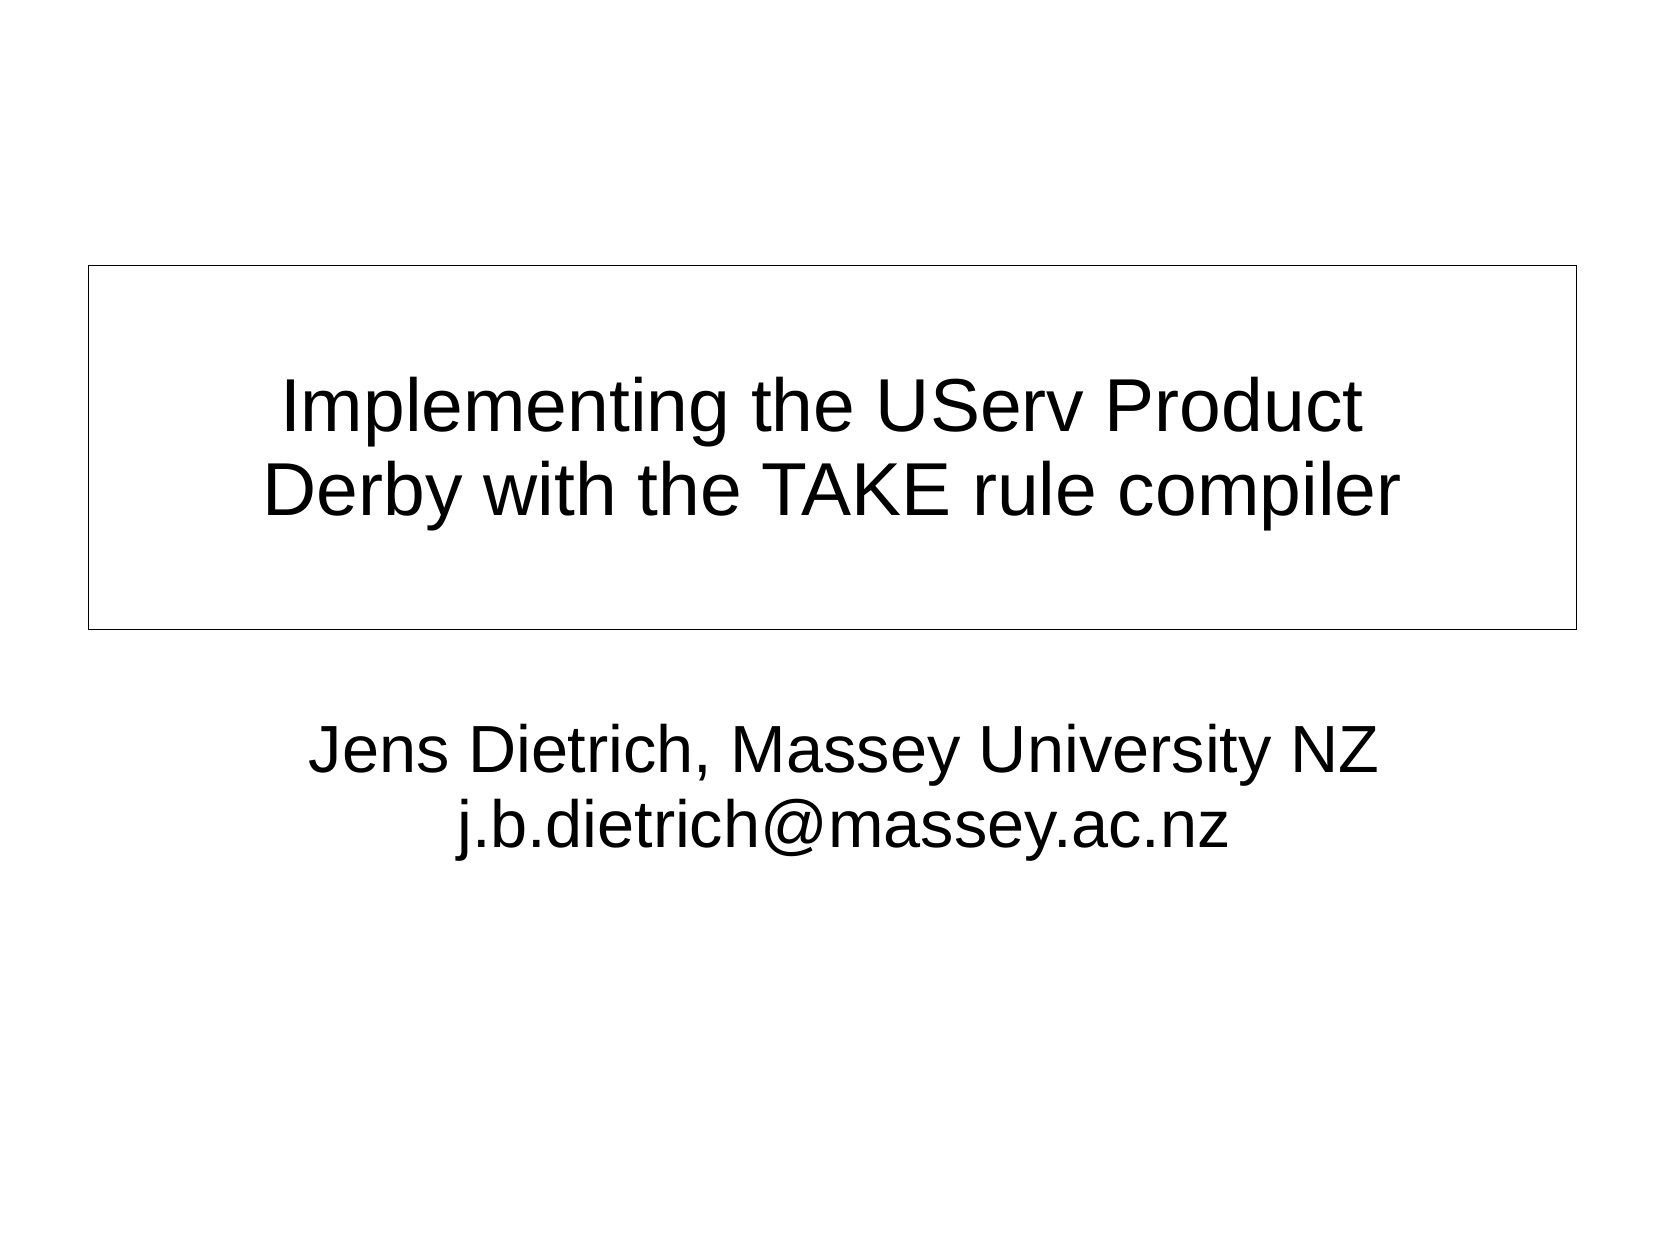

# Implementing the UServ Product Derby with the TAKE rule compiler
Jens Dietrich, Massey University NZ
j.b.dietrich@massey.ac.nz